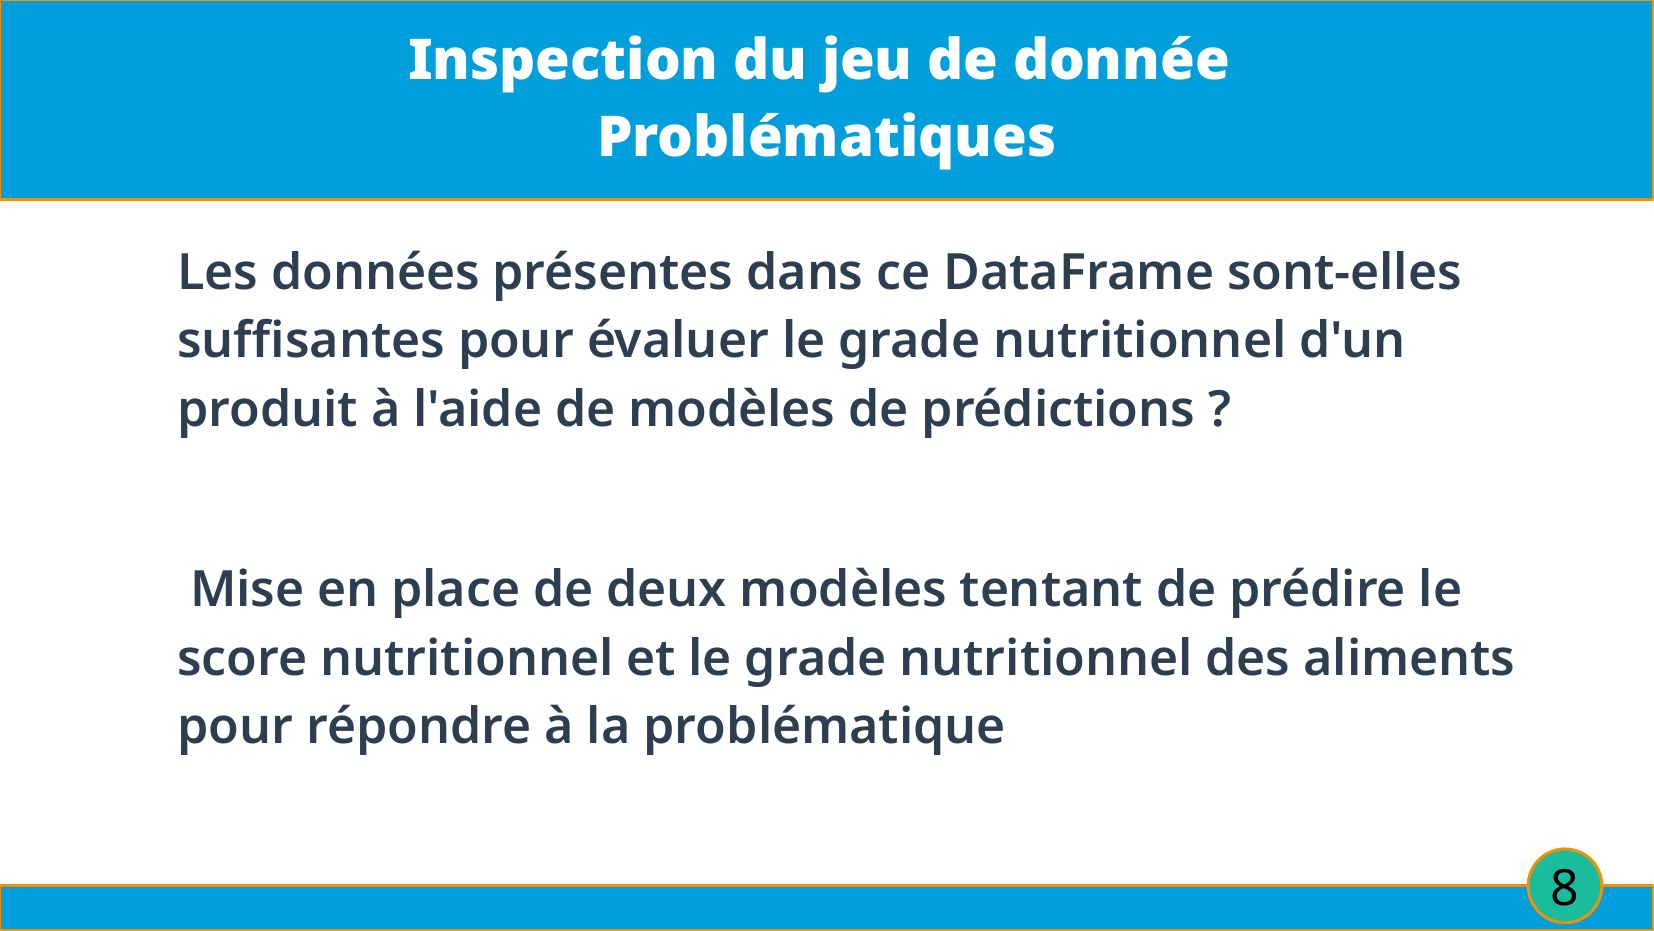

# Inspection du jeu de donnée Problématiques
Les données présentes dans ce DataFrame sont-elles suffisantes pour évaluer le grade nutritionnel d'un produit à l'aide de modèles de prédictions ?
 Mise en place de deux modèles tentant de prédire le score nutritionnel et le grade nutritionnel des aliments pour répondre à la problématique